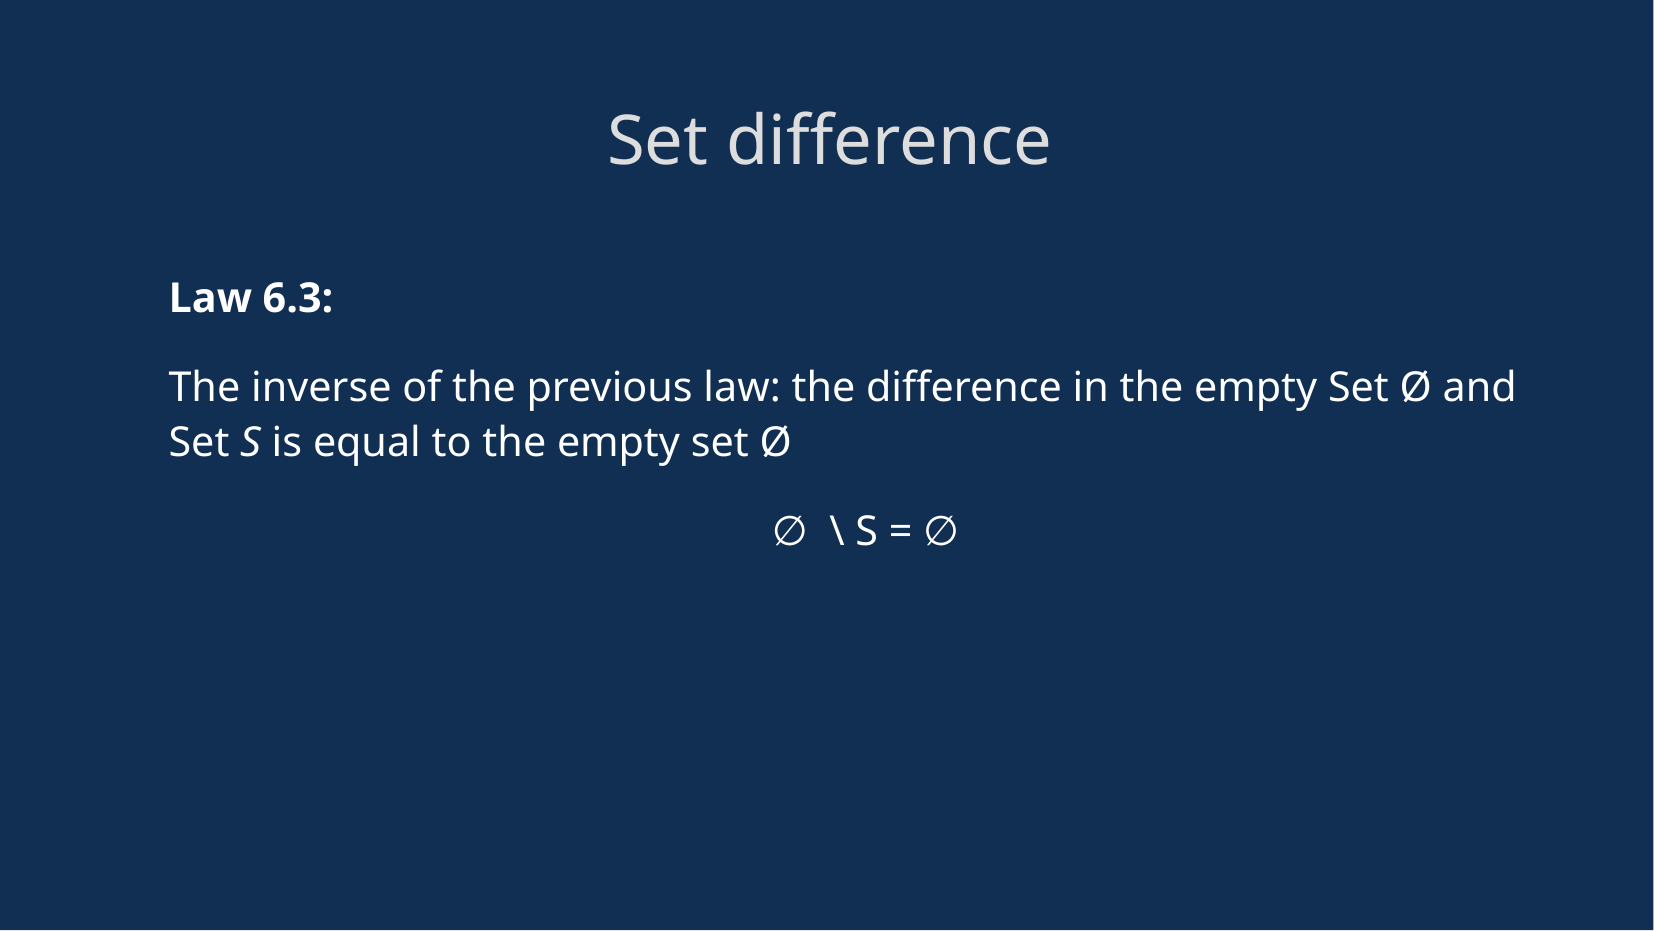

# Set difference
Law 6.3:
The inverse of the previous law: the difference in the empty Set Ø and Set S is equal to the empty set Ø
∅ \ S = ∅